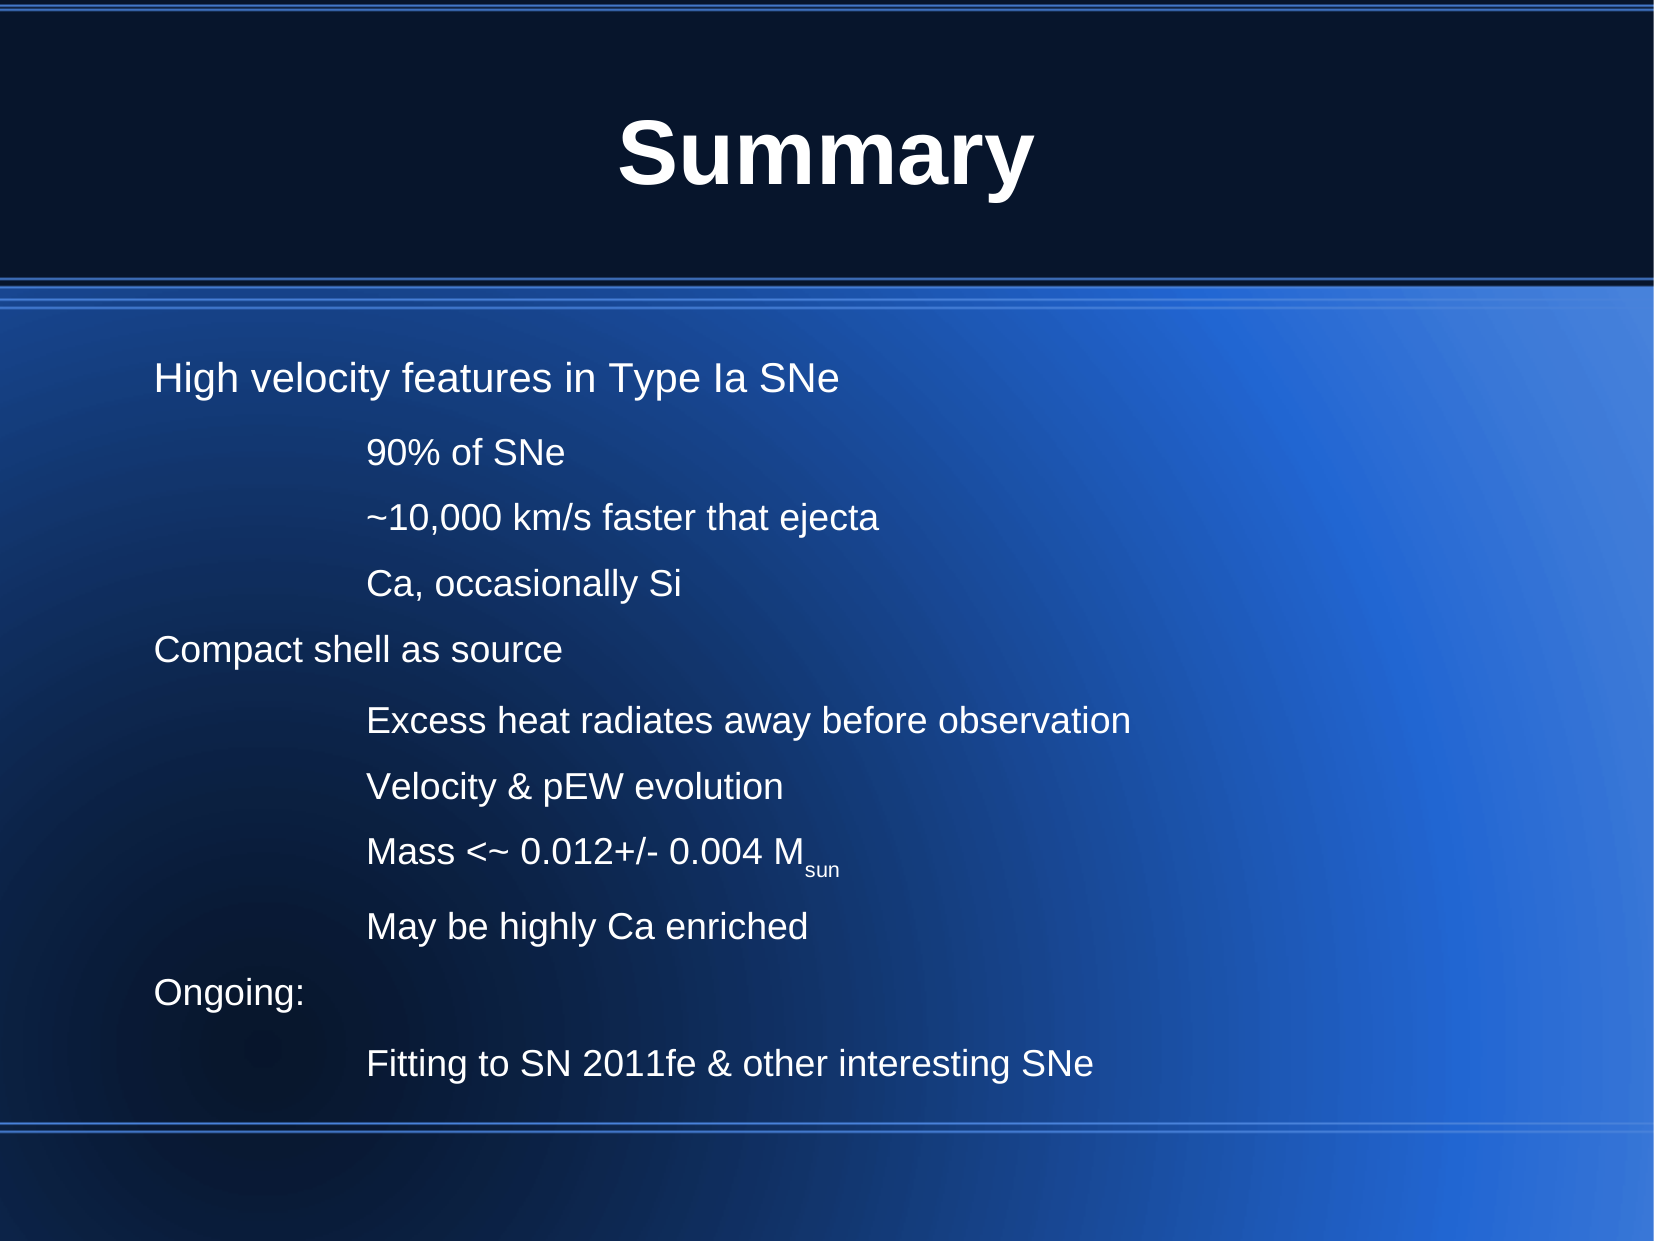

# Summary
High velocity features in Type Ia SNe
90% of SNe
~10,000 km/s faster that ejecta
Ca, occasionally Si
Compact shell as source
Excess heat radiates away before observation
Velocity & pEW evolution
Mass <~ 0.012+/- 0.004 Msun
May be highly Ca enriched
Ongoing:
Fitting to SN 2011fe & other interesting SNe